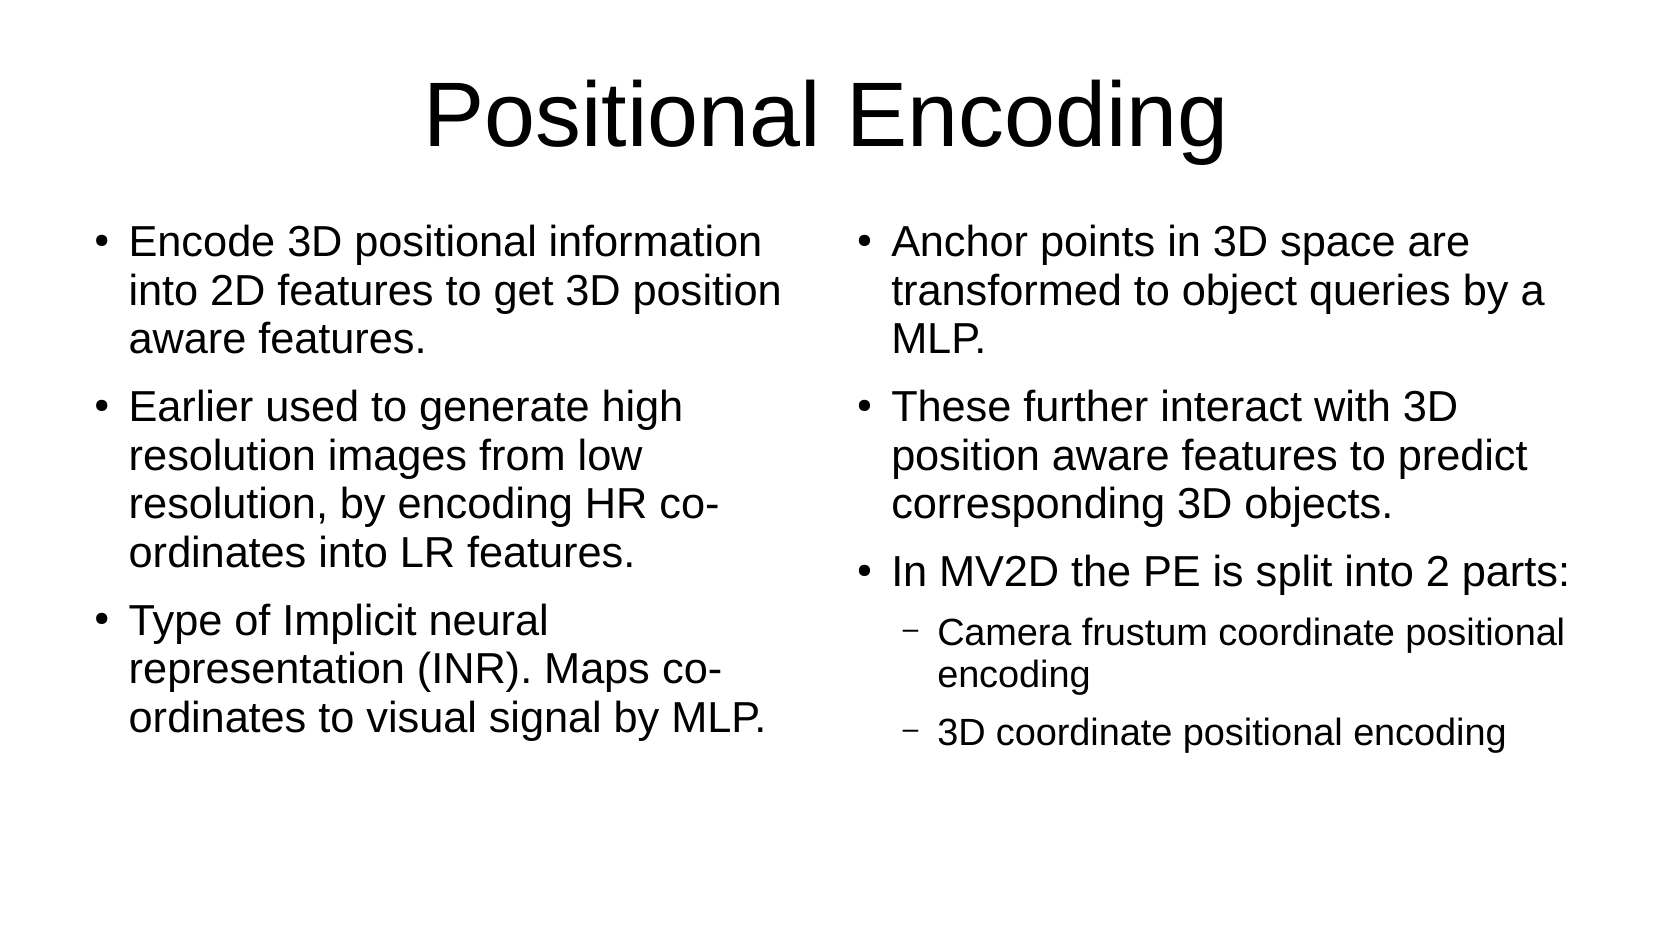

# Positional Encoding
Encode 3D positional information into 2D features to get 3D position aware features.
Earlier used to generate high resolution images from low resolution, by encoding HR co-ordinates into LR features.
Type of Implicit neural representation (INR). Maps co-ordinates to visual signal by MLP.
Anchor points in 3D space are transformed to object queries by a MLP.
These further interact with 3D position aware features to predict corresponding 3D objects.
In MV2D the PE is split into 2 parts:
Camera frustum coordinate positional encoding
3D coordinate positional encoding